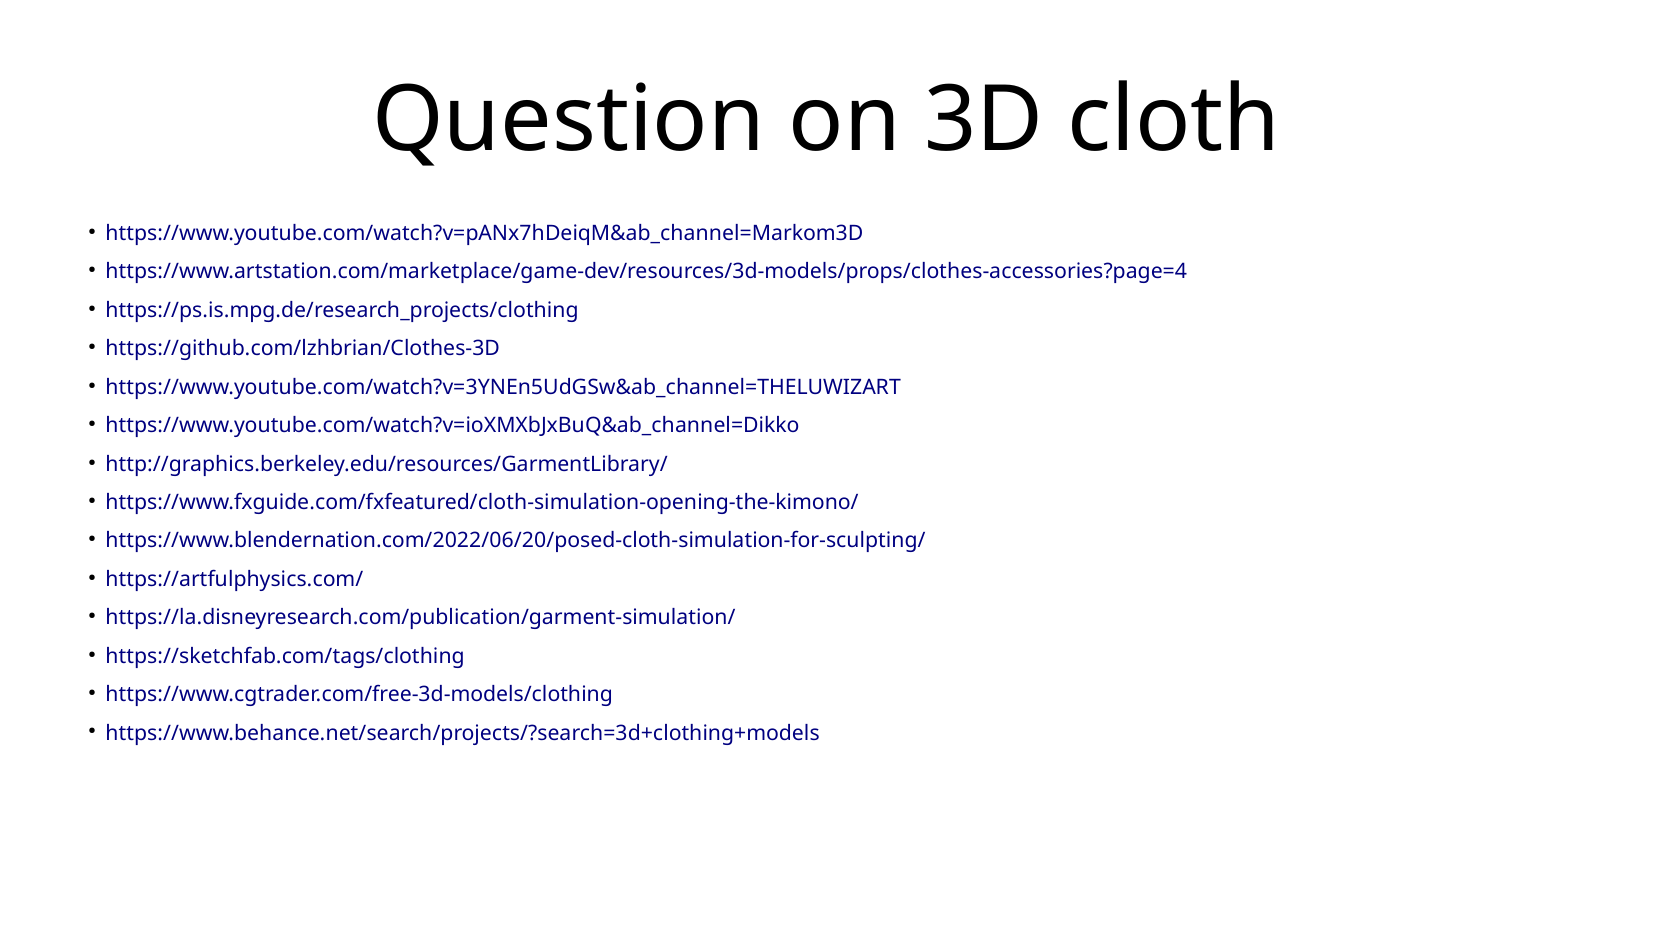

# Question on 3D cloth
https://www.youtube.com/watch?v=pANx7hDeiqM&ab_channel=Markom3D
https://www.artstation.com/marketplace/game-dev/resources/3d-models/props/clothes-accessories?page=4
https://ps.is.mpg.de/research_projects/clothing
https://github.com/lzhbrian/Clothes-3D
https://www.youtube.com/watch?v=3YNEn5UdGSw&ab_channel=THELUWIZART
https://www.youtube.com/watch?v=ioXMXbJxBuQ&ab_channel=Dikko
http://graphics.berkeley.edu/resources/GarmentLibrary/
https://www.fxguide.com/fxfeatured/cloth-simulation-opening-the-kimono/
https://www.blendernation.com/2022/06/20/posed-cloth-simulation-for-sculpting/
https://artfulphysics.com/
https://la.disneyresearch.com/publication/garment-simulation/
https://sketchfab.com/tags/clothing
https://www.cgtrader.com/free-3d-models/clothing
https://www.behance.net/search/projects/?search=3d+clothing+models